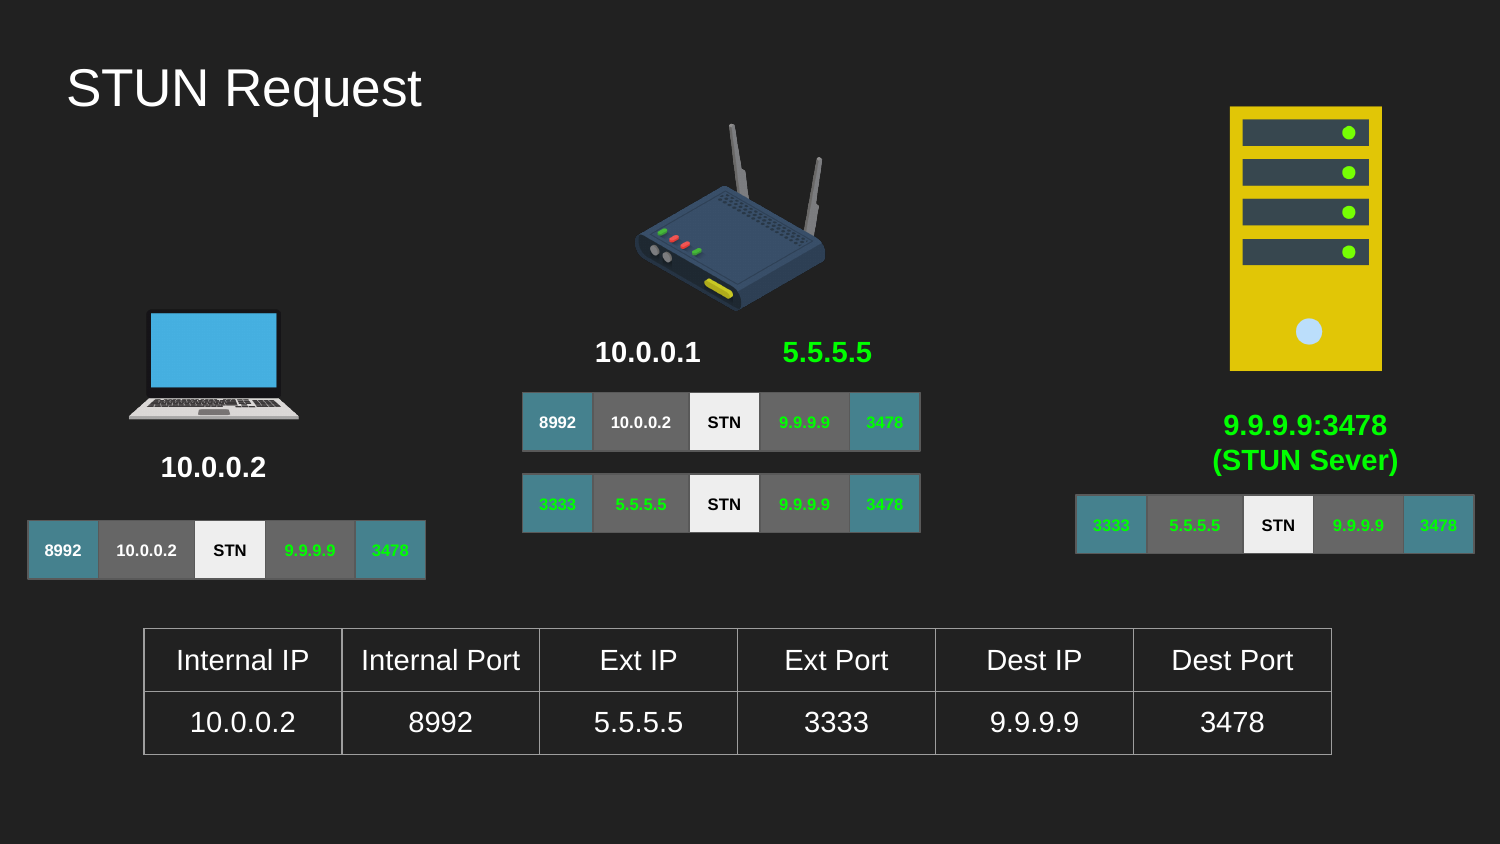

# STUN Request
10.0.0.1
5.5.5.5
10.0.0.2
9.9.9.9:3478
(STUN Sever)
8992
10.0.0.2
STN
9.9.9.9
3478
3333
5.5.5.5
STN
9.9.9.9
3478
3333
5.5.5.5
STN
9.9.9.9
3478
8992
10.0.0.2
STN
9.9.9.9
3478
| Internal IP | Internal Port | Ext IP | Ext Port | Dest IP | Dest Port |
| --- | --- | --- | --- | --- | --- |
| 10.0.0.2 | 8992 | 5.5.5.5 | 3333 | 9.9.9.9 | 3478 |